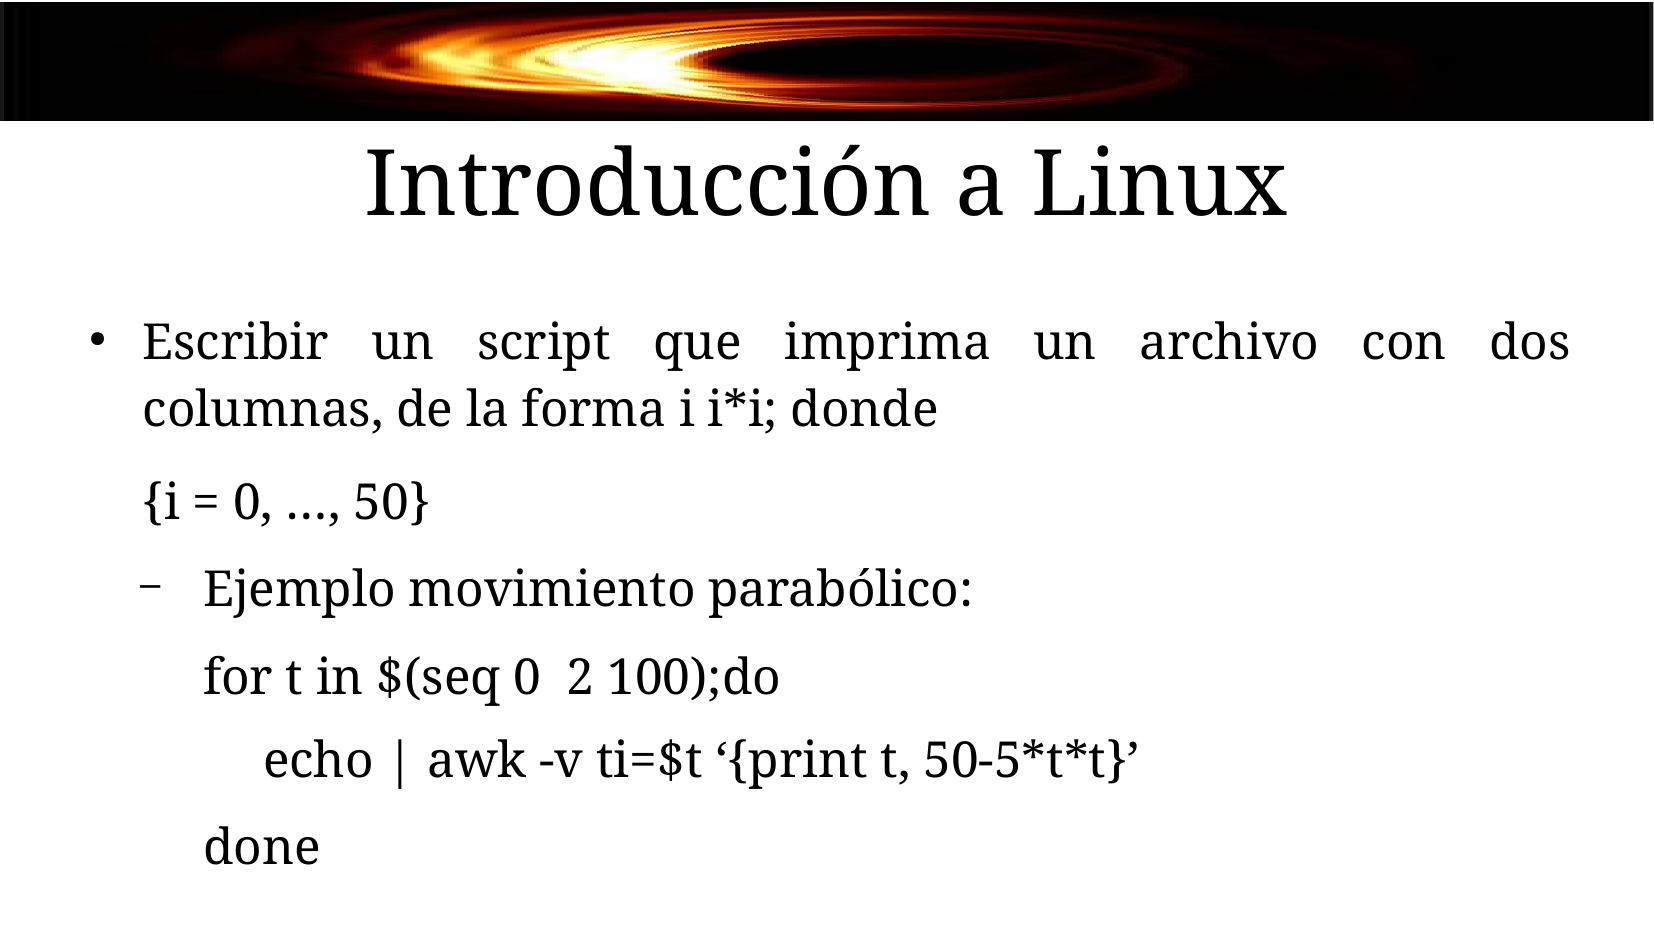

# Introducción a Linux
Escribir un script que imprima un archivo con dos columnas, de la forma i i*i; donde
{i = 0, …, 50}
Ejemplo movimiento parabólico:
for t in $(seq 0 2 100);do
echo | awk -v ti=$t ‘{print t, 50-5*t*t}’
done